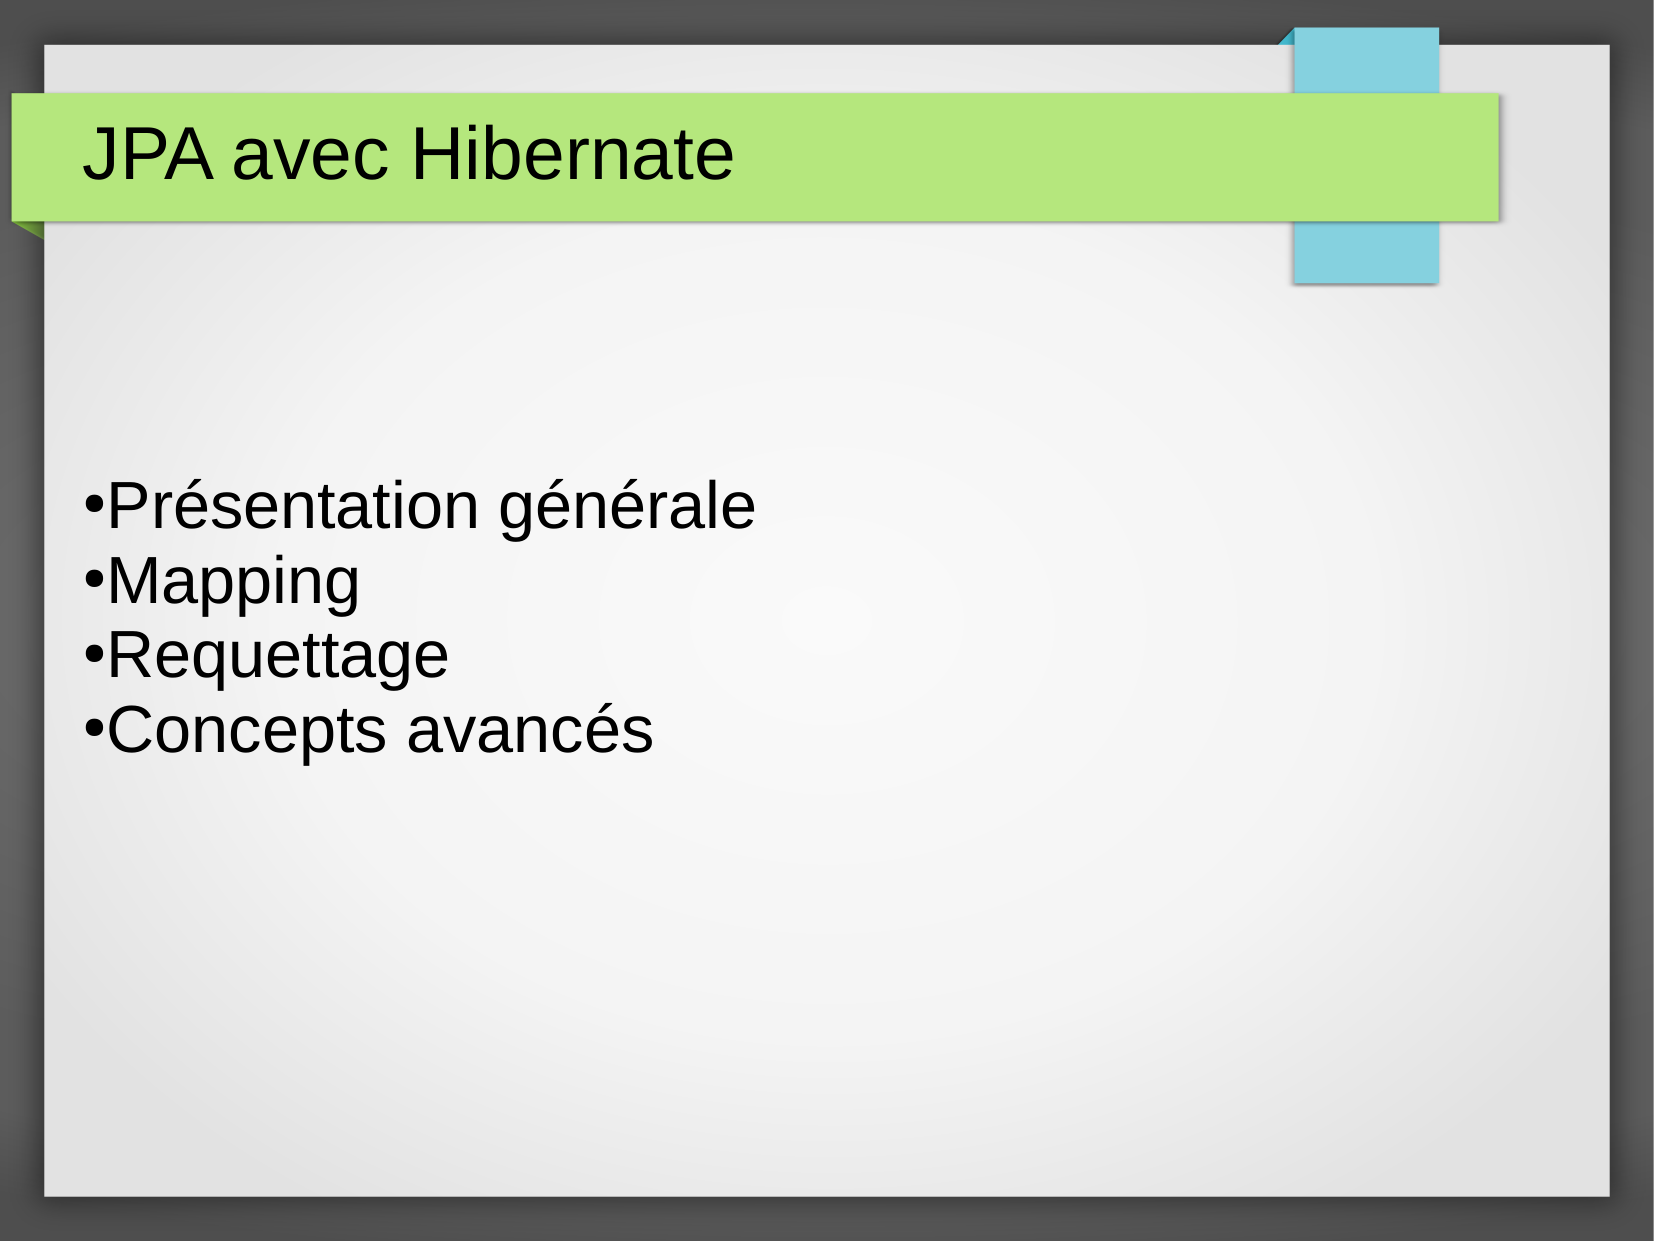

# JPA avec Hibernate
Présentation générale
Mapping
Requettage
Concepts avancés